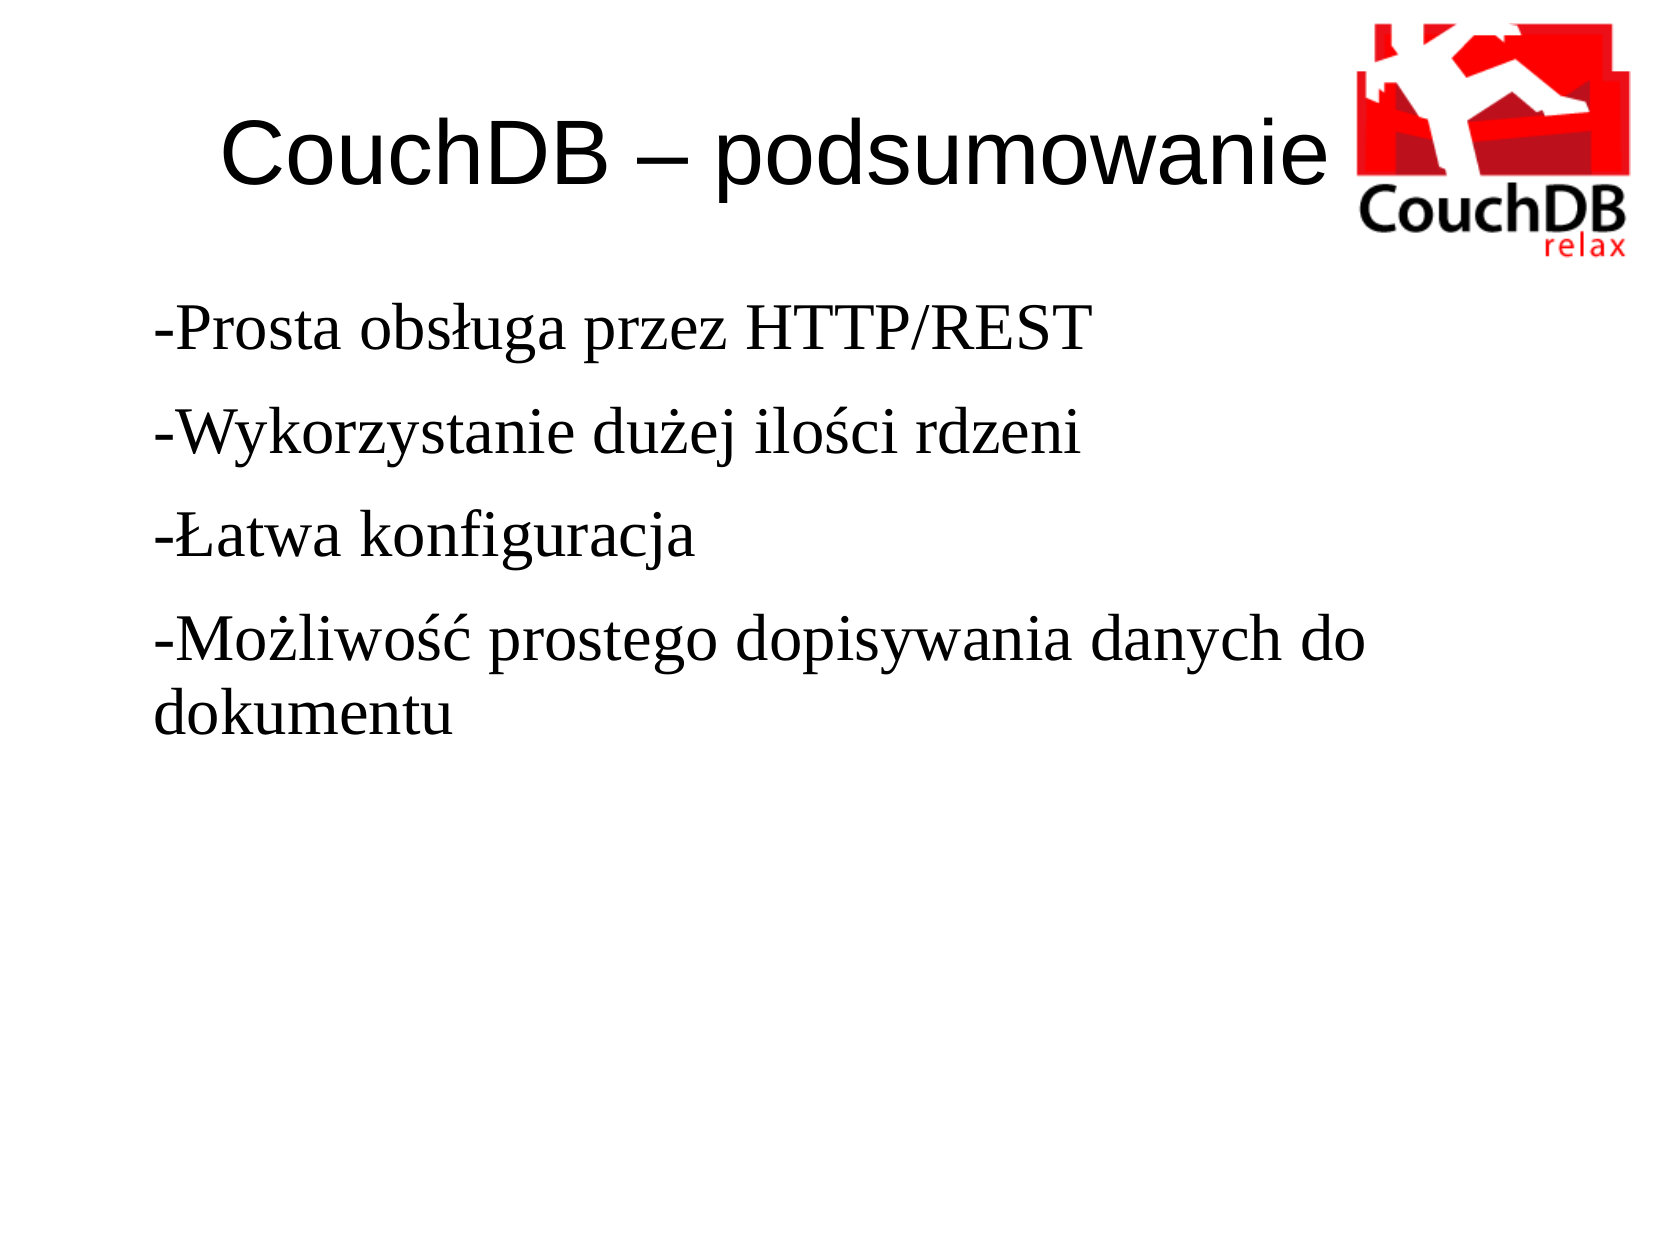

# CouchDB – podsumowanie
-Prosta obsługa przez HTTP/REST
-Wykorzystanie dużej ilości rdzeni
-Łatwa konfiguracja
-Możliwość prostego dopisywania danych do dokumentu